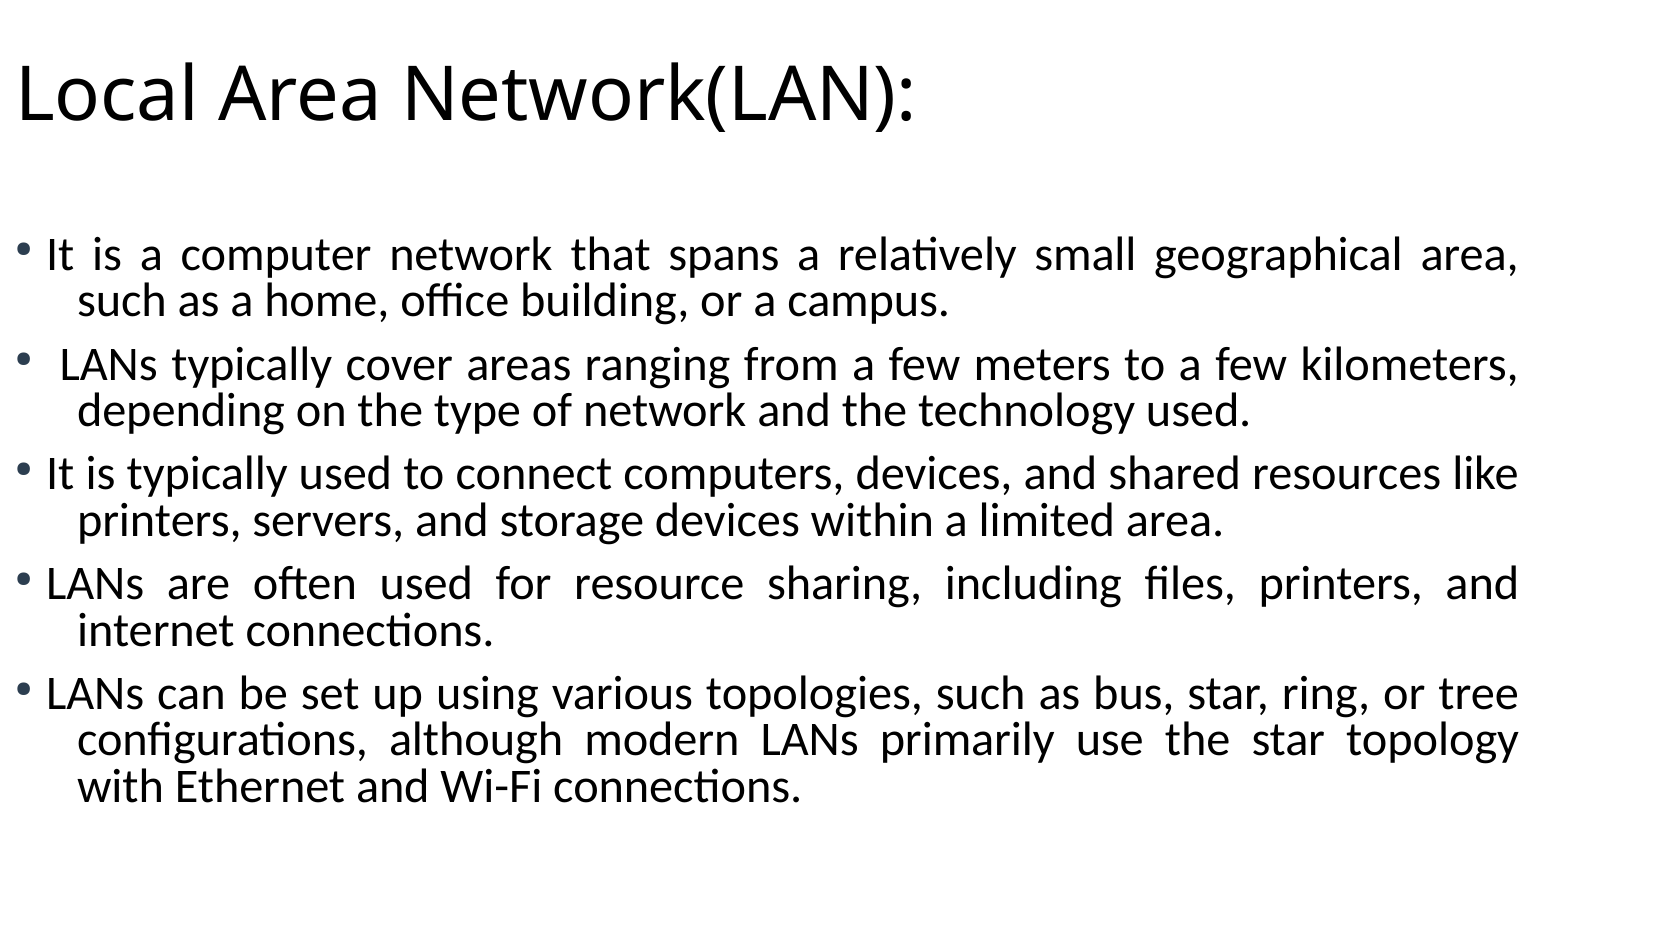

# Local Area Network(LAN):
It is a computer network that spans a relatively small geographical area, such as a home, office building, or a campus.
 LANs typically cover areas ranging from a few meters to a few kilometers, depending on the type of network and the technology used.
It is typically used to connect computers, devices, and shared resources like printers, servers, and storage devices within a limited area.
LANs are often used for resource sharing, including files, printers, and internet connections.
LANs can be set up using various topologies, such as bus, star, ring, or tree configurations, although modern LANs primarily use the star topology with Ethernet and Wi-Fi connections.